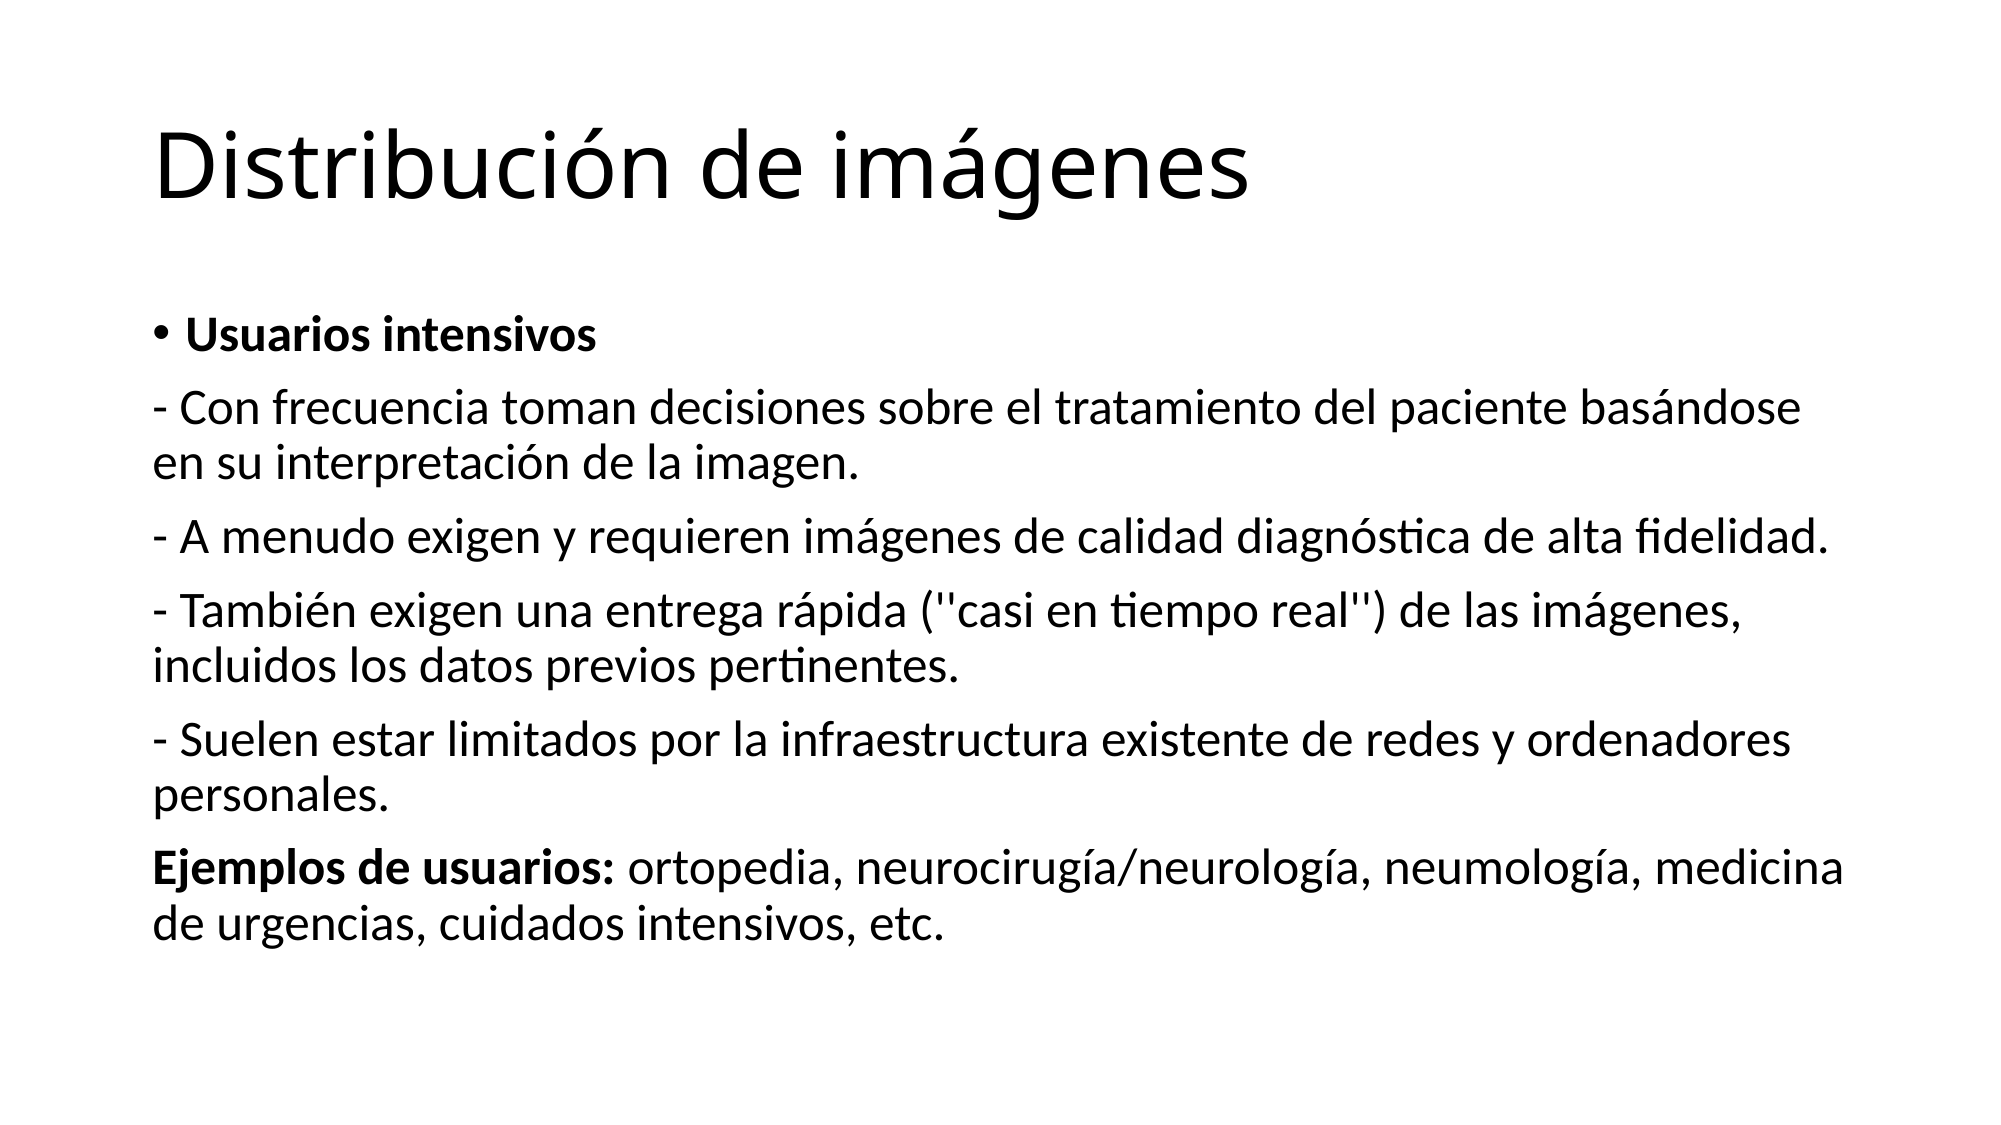

# Distribución de imágenes
Usuarios intensivos
- Con frecuencia toman decisiones sobre el tratamiento del paciente basándose en su interpretación de la imagen.
- A menudo exigen y requieren imágenes de calidad diagnóstica de alta fidelidad.
- También exigen una entrega rápida (''casi en tiempo real'') de las imágenes, incluidos los datos previos pertinentes.
- Suelen estar limitados por la infraestructura existente de redes y ordenadores personales.
Ejemplos de usuarios: ortopedia, neurocirugía/neurología, neumología, medicina de urgencias, cuidados intensivos, etc.